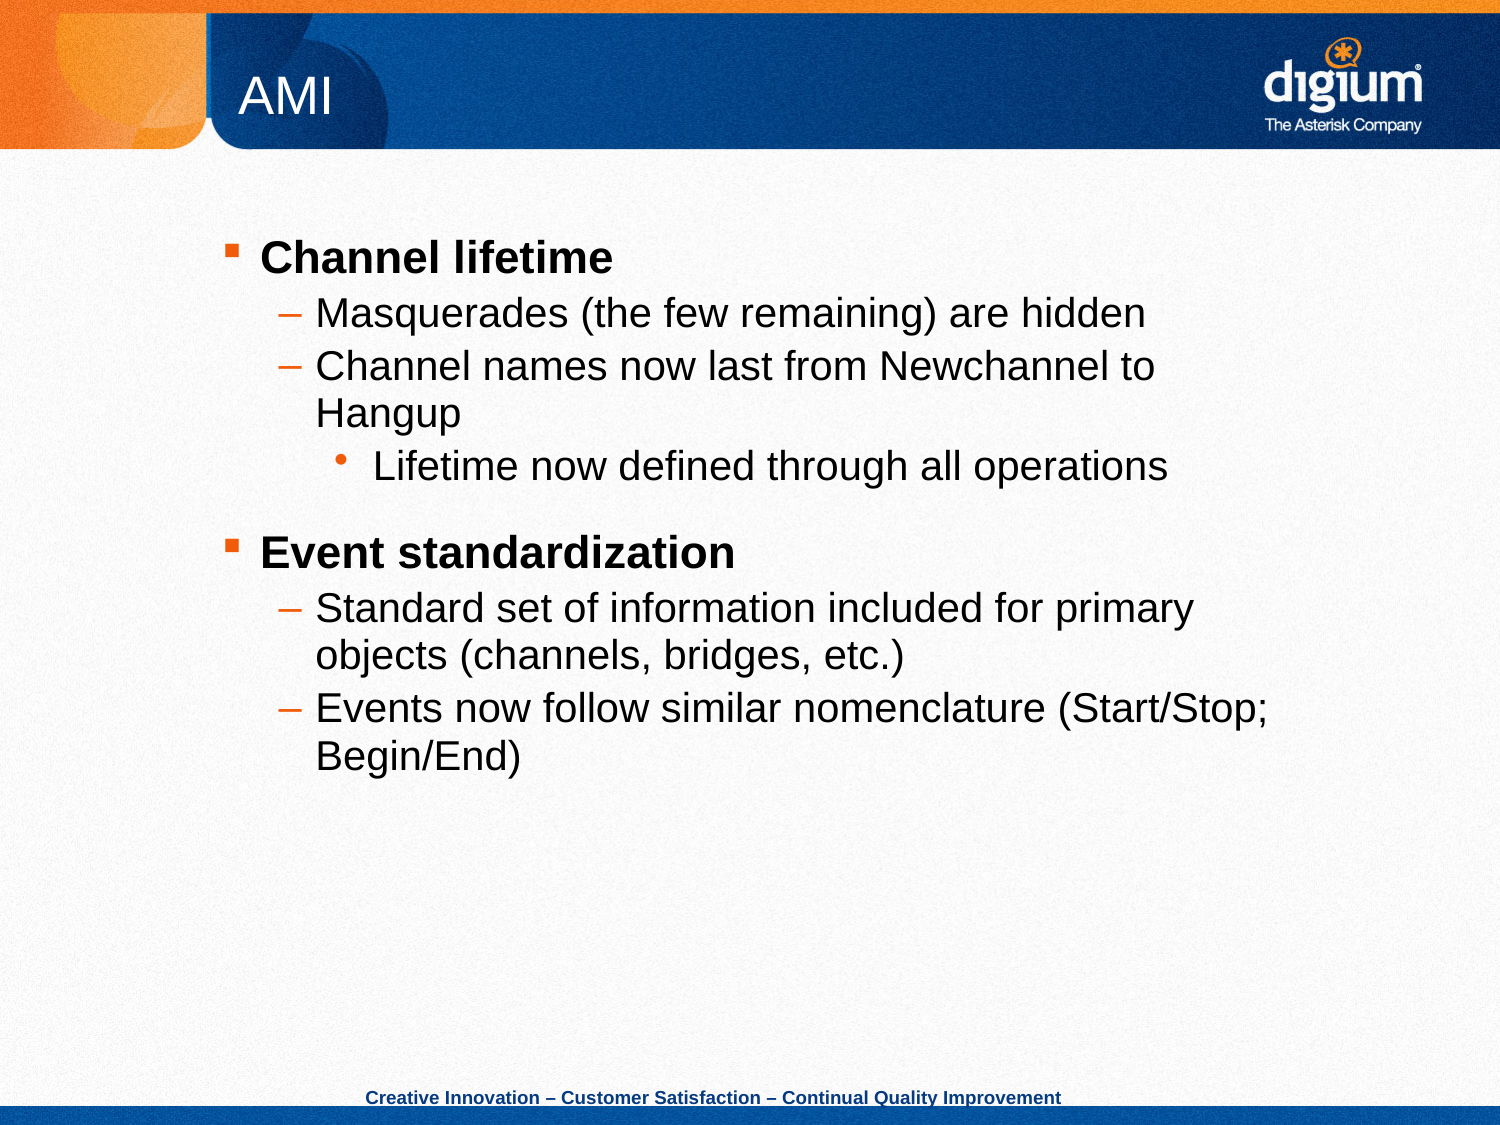

# AMI
Channel lifetime
Masquerades (the few remaining) are hidden
Channel names now last from Newchannel to Hangup
Lifetime now defined through all operations
Event standardization
Standard set of information included for primary objects (channels, bridges, etc.)
Events now follow similar nomenclature (Start/Stop; Begin/End)